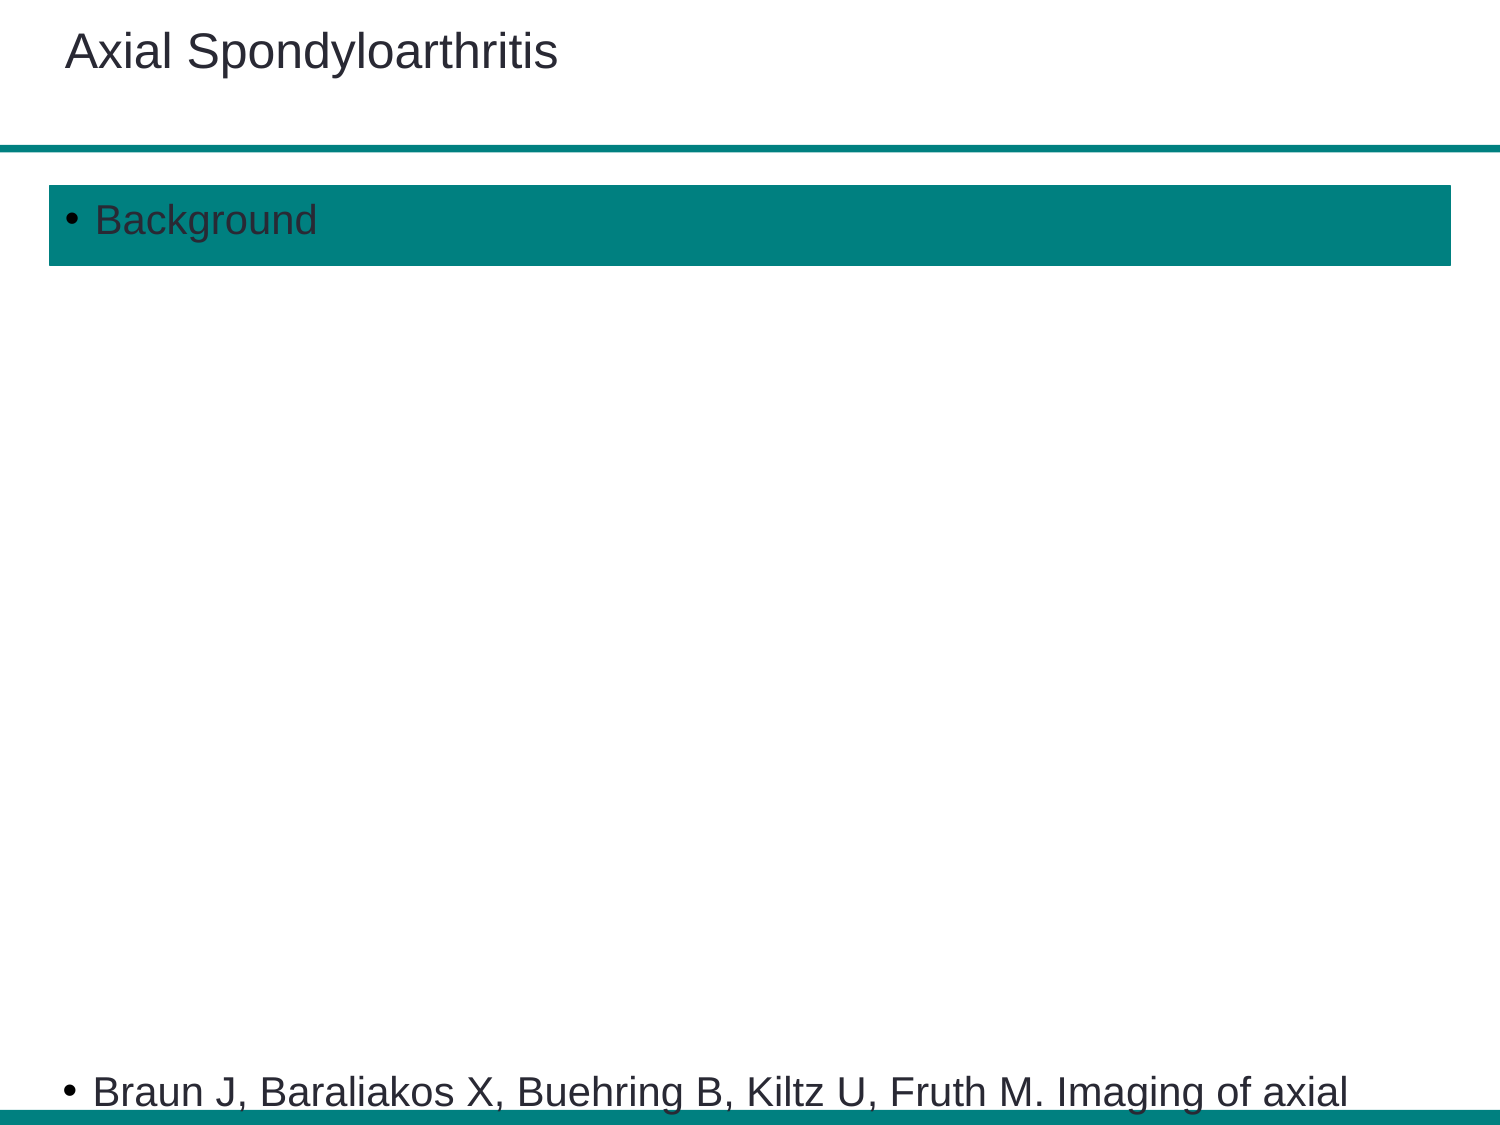

Axial Spondyloarthritis
The 2009 ASAS classification criteria have led to a differentiation between the classical ankylosing spondylitis (AS) or radiographic axSpA and non-radiographic axSpA (nr-axSpA) based on the presence or absence of definite radiographic changes in the sacroiliac joints
There are various imaging modalities in the field, such as conventional radiography (CR), magnetic resonance imaging (MRI), computed tomography (CT), as well as tools to measure bone mineral density such as dual energy x-ray absorptiometry (DXA) including the trabecular bone score (TBS)
Back pain in patients with axSpA may well have reasons other than axial inflammation or new bone formation
Axial spondyloarthritis (axSpA) is a chronic rheumatic disease that is characterized by inflammatory back pain and several other disease manifestations and comorbidities
# Background
Braun J, Baraliakos X, Buehring B, Kiltz U, Fruth M. Imaging of axial spondyloarthritis. New aspects and differential diagnoses. Clinical and experimental rheumatology. 2018 Jan 1;36(5):35-42.